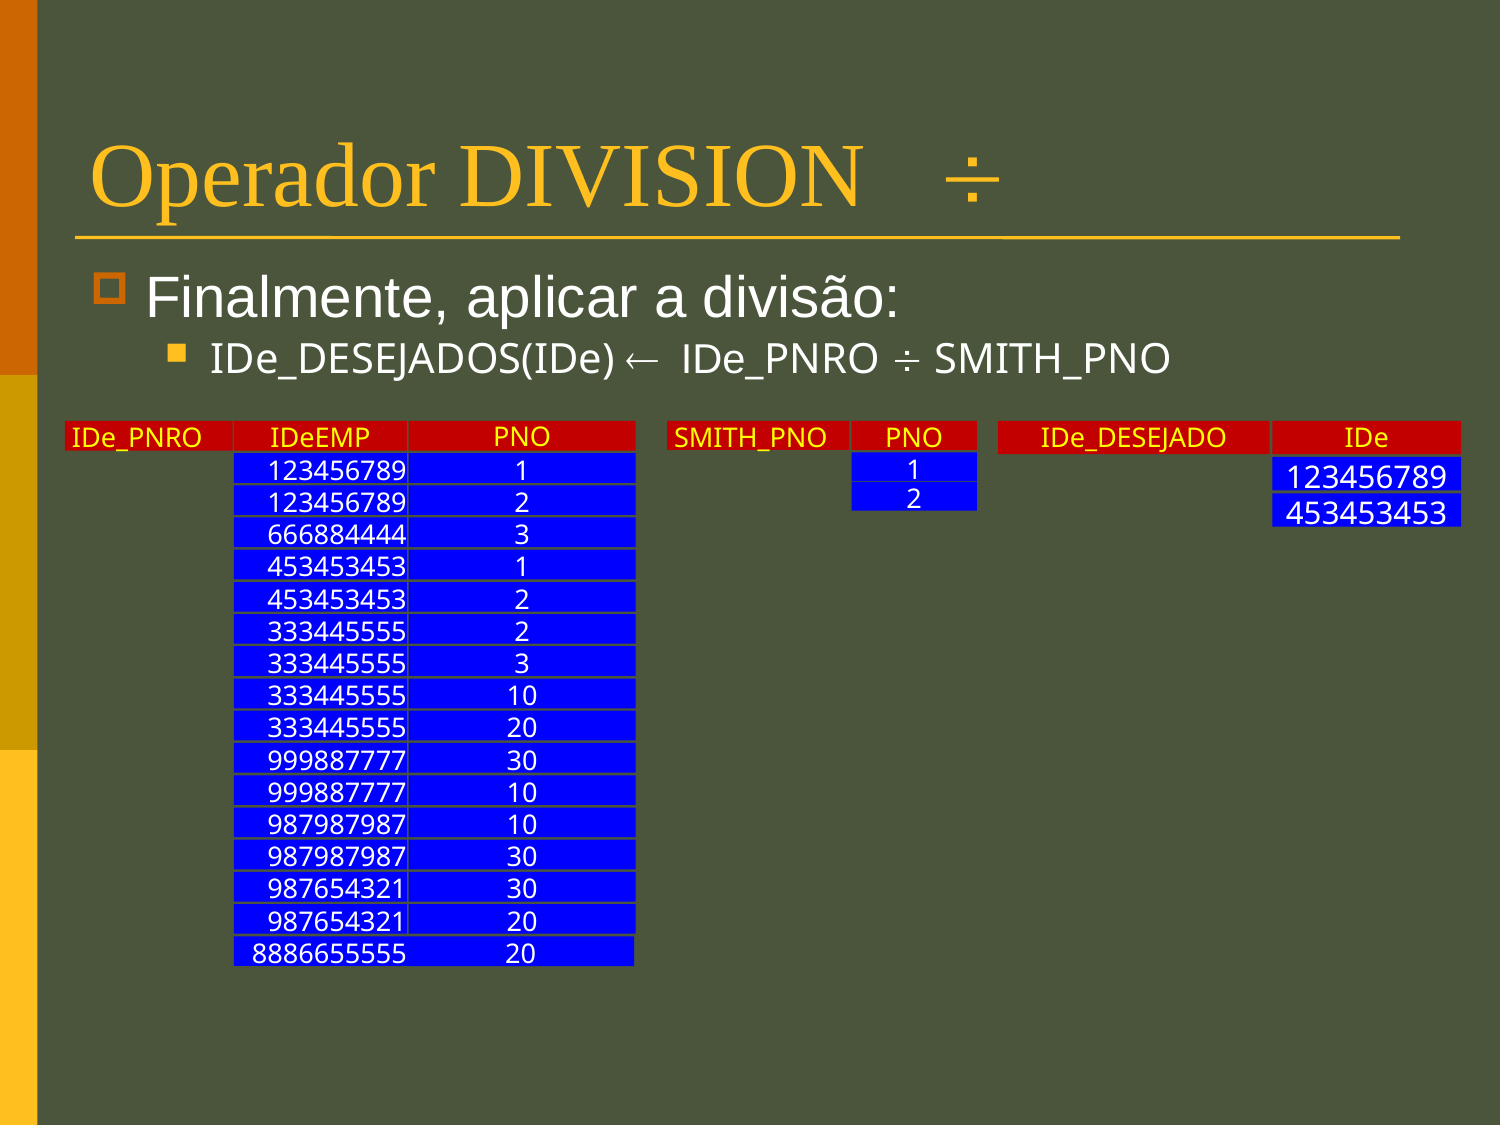

# Operador DIVISION 
Finalmente, aplicar a divisão:
IDe_DESEJADOS(IDe) IDe_PNRO  SMITH_PNO
 IDe_PNRO
IDeEMP
PNO
123456789
1
123456789
2
666884444
3
453453453
1
453453453
2
333445555
2
333445555
3
333445555
10
333445555
20
999887777
30
999887777
10
987987987
10
987987987
30
987654321
30
987654321
20
8886655555
20
 SMITH_PNO
PNO
1
2
IDe_DESEJADO
IDe
123456789
453453453